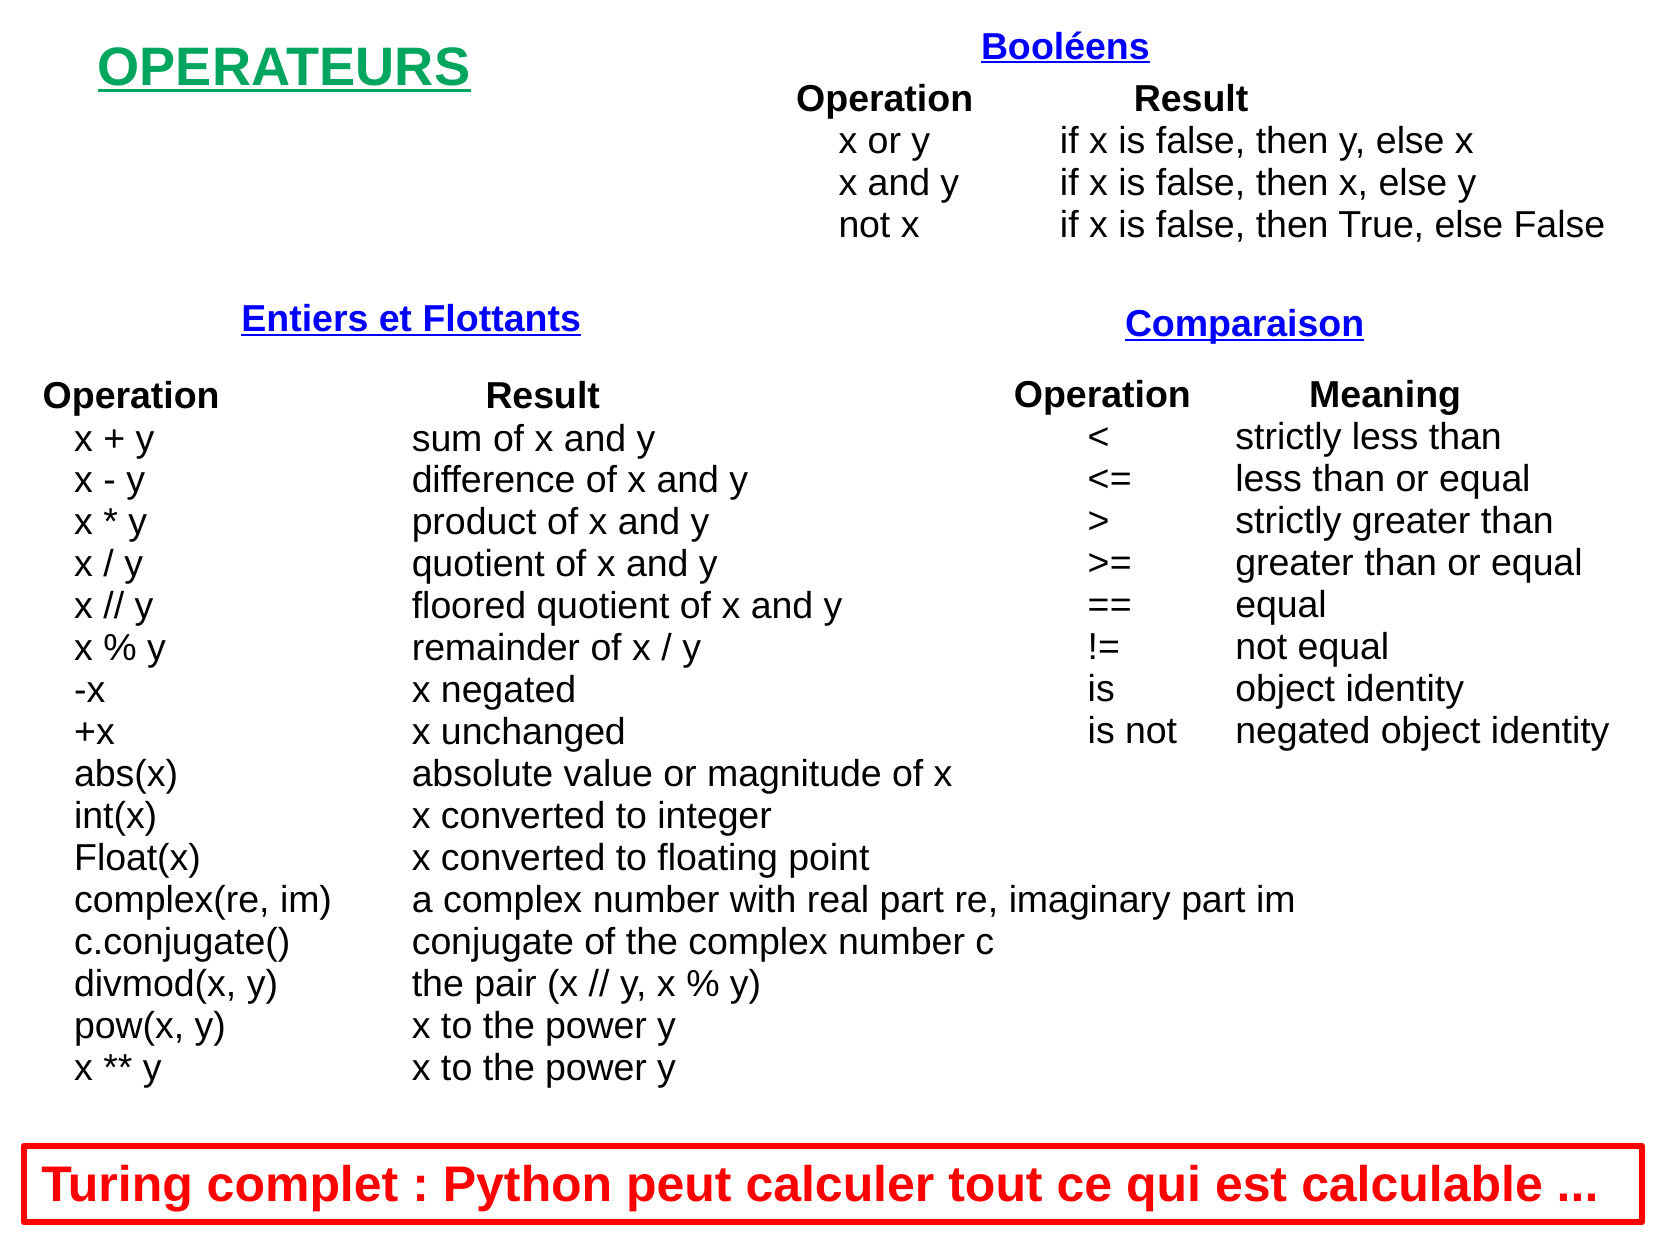

Booléens
OPERATEURS
 Operation 			Result
	x or y 		if x is false, then y, else x
	x and y 		if x is false, then x, else y
	not x 		if x is false, then True, else False
Entiers et Flottants
Comparaison
Operation 		Meaning
	< 		strictly less than
	<=	 	less than or equal
	> 		strictly greater than
	>= 		greater than or equal
	== 		equal
	!= 		not equal
	is 		object identity
	is not 	negated object identity
Operation 				Result
 x + y 				sum of x and y
 x - y 				difference of x and y
 x * y 				product of x and y
 x / y 				quotient of x and y
 x // y 				floored quotient of x and y
 x % y 				remainder of x / y
 -x 					x negated
 +x 				x unchanged
 abs(x) 				absolute value or magnitude of x
 int(x) 				x converted to integer
 Float(x) 			x converted to floating point
 complex(re, im)	 	a complex number with real part re, imaginary part im
 c.conjugate() 		conjugate of the complex number c
 divmod(x, y) 		the pair (x // y, x % y)
 pow(x, y) 			x to the power y
 x ** y 				x to the power y
Turing complet : Python peut calculer tout ce qui est calculable ...